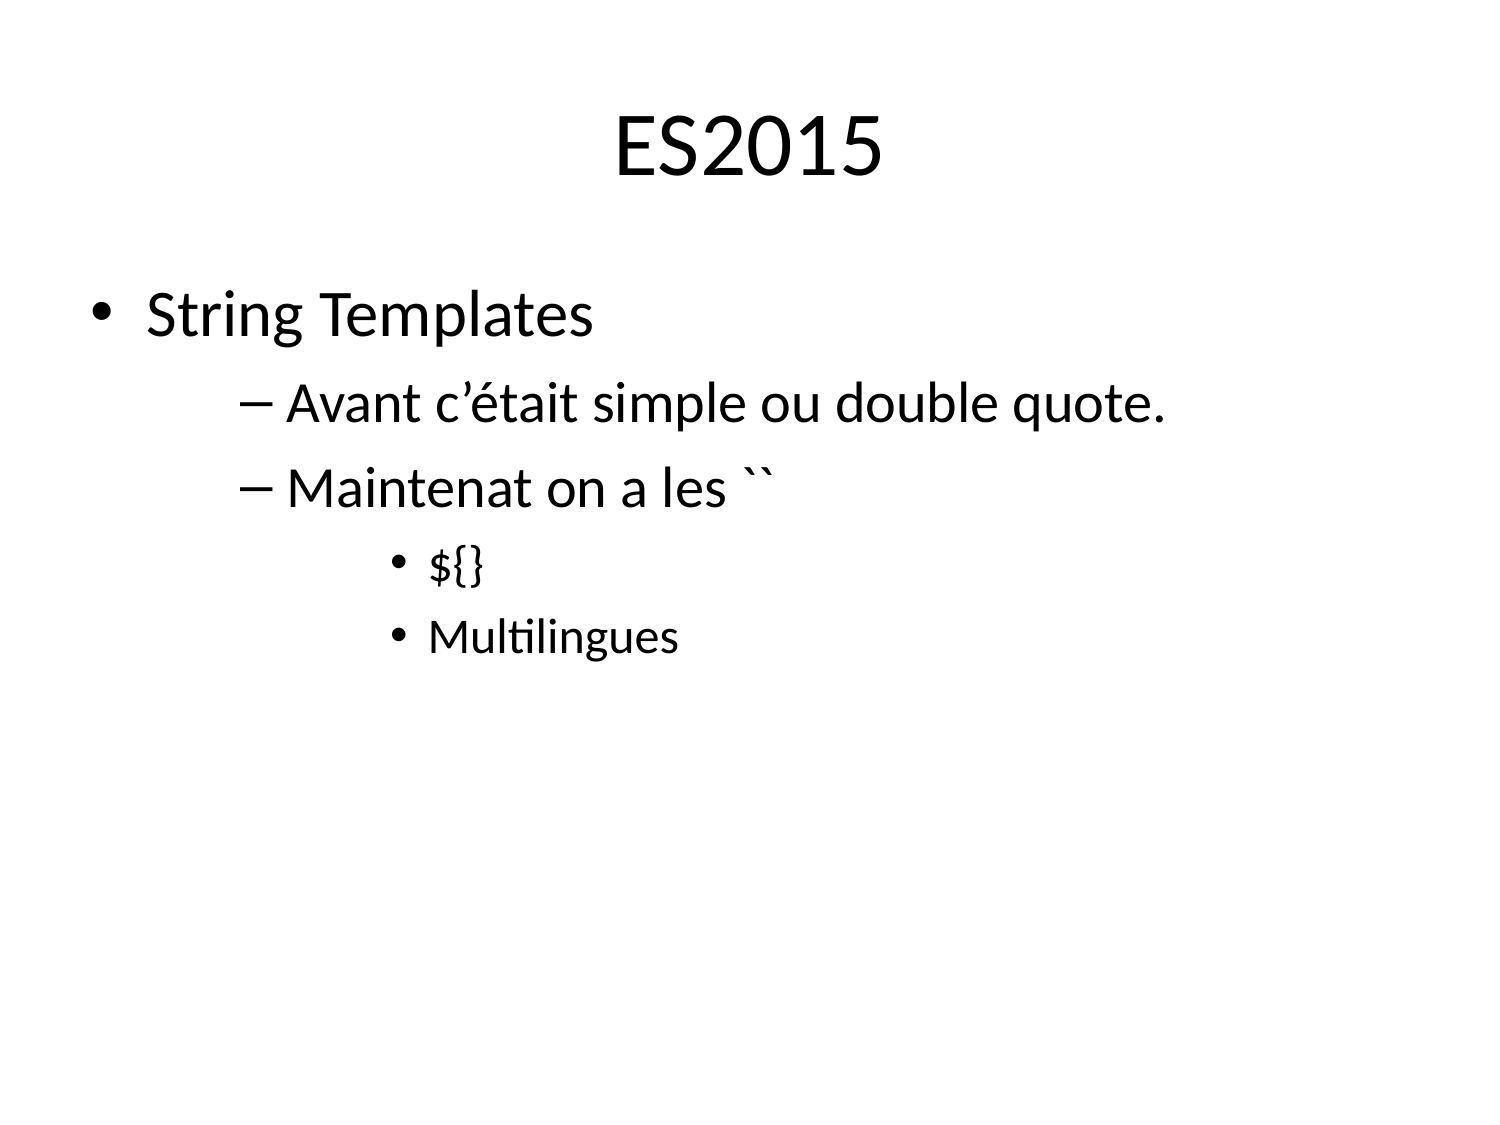

# ES2015
String Templates
Avant c’était simple ou double quote.
Maintenat on a les ``
${}
Multilingues